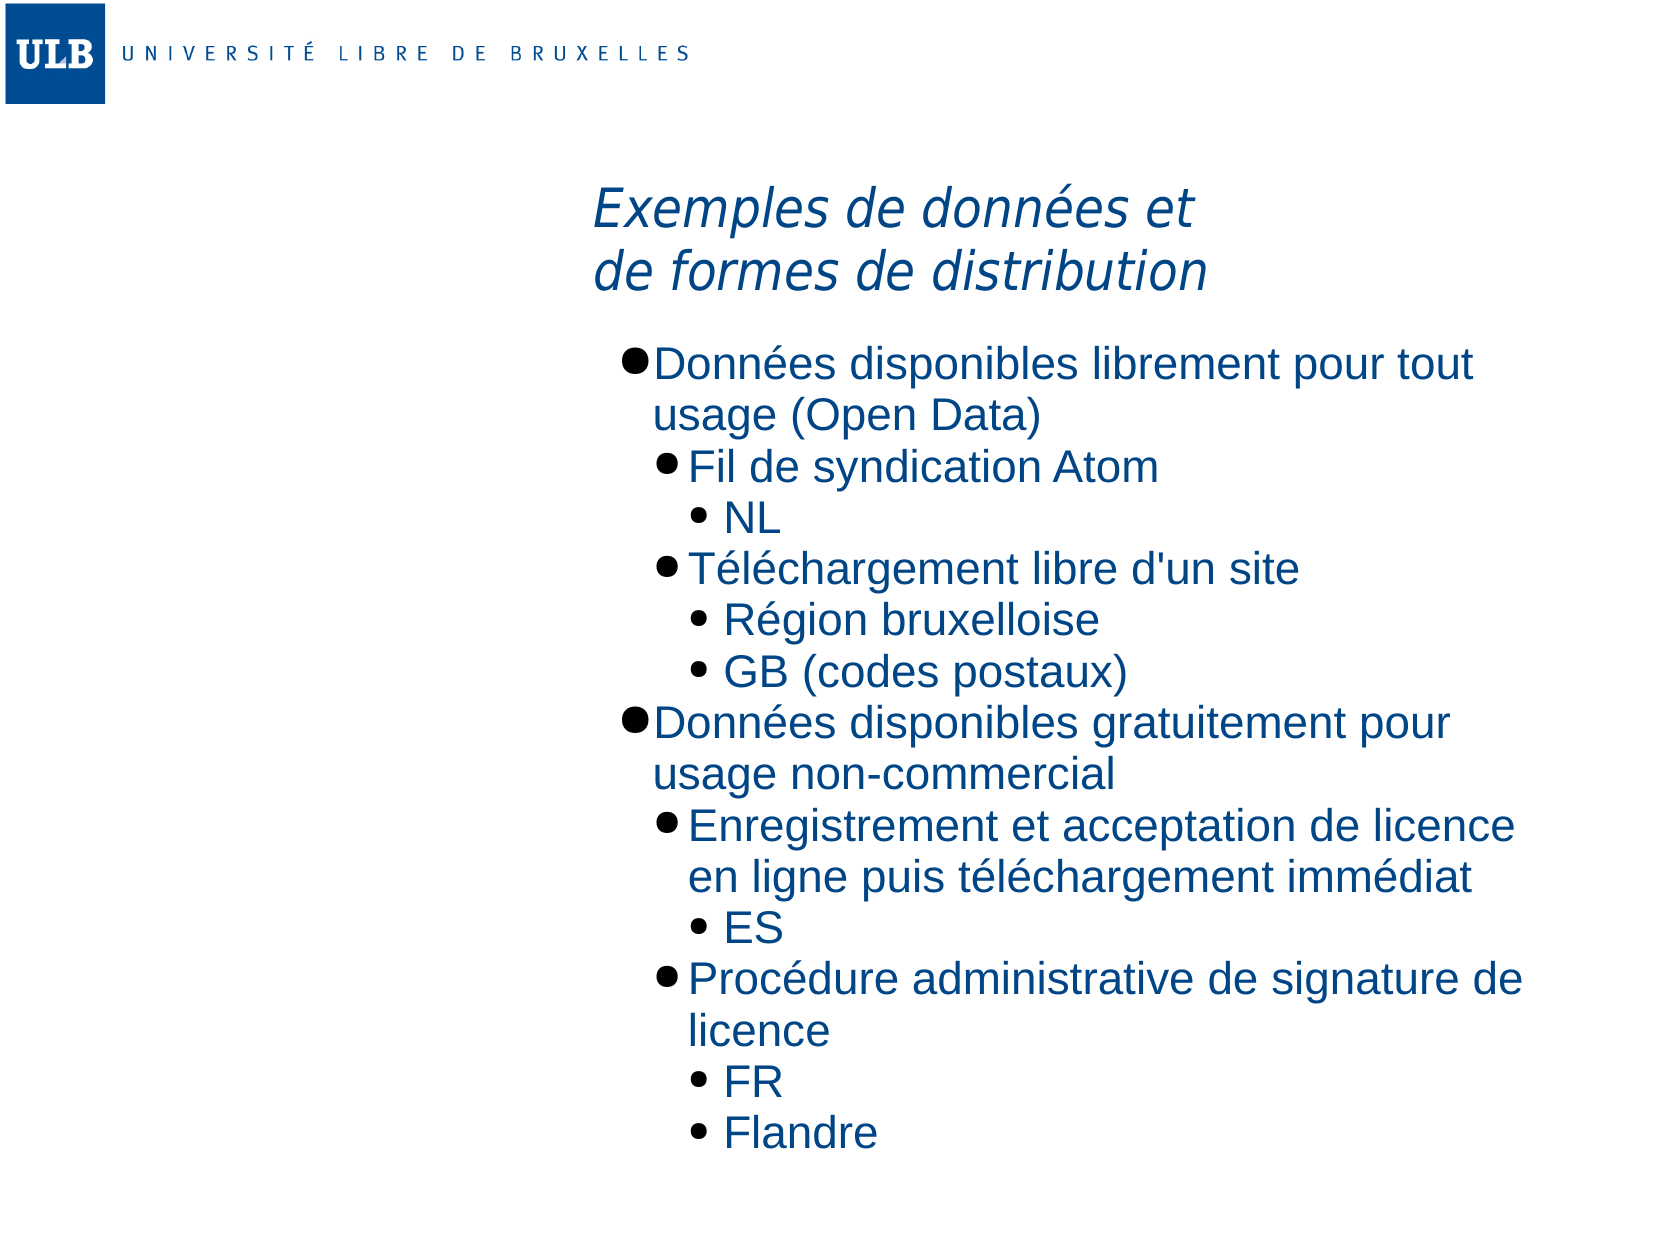

Exemples de données et de formes de distribution
Données disponibles librement pour tout usage (Open Data)
Fil de syndication Atom
NL
Téléchargement libre d'un site
Région bruxelloise
GB (codes postaux)
Données disponibles gratuitement pour usage non-commercial
Enregistrement et acceptation de licence en ligne puis téléchargement immédiat
ES
Procédure administrative de signature de licence
FR
Flandre